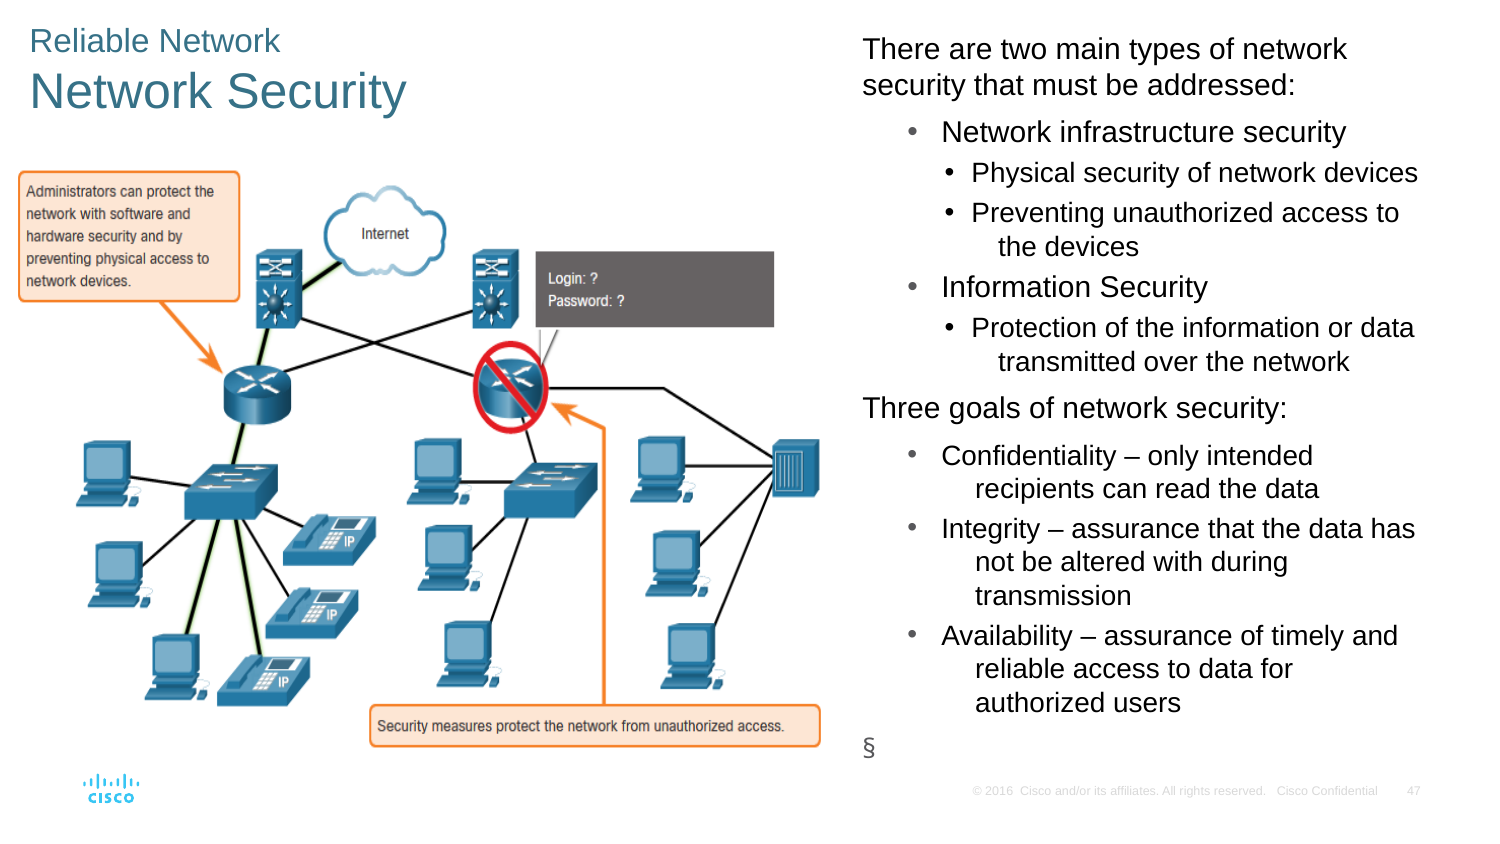

# Reliable Network Network Security
There are two main types of network security that must be addressed:
Network infrastructure security
Physical security of network devices
Preventing unauthorized access to the devices
Information Security
Protection of the information or data transmitted over the network
Three goals of network security:
Confidentiality – only intended recipients can read the data
Integrity – assurance that the data has not be altered with during transmission
Availability – assurance of timely and reliable access to data for authorized users